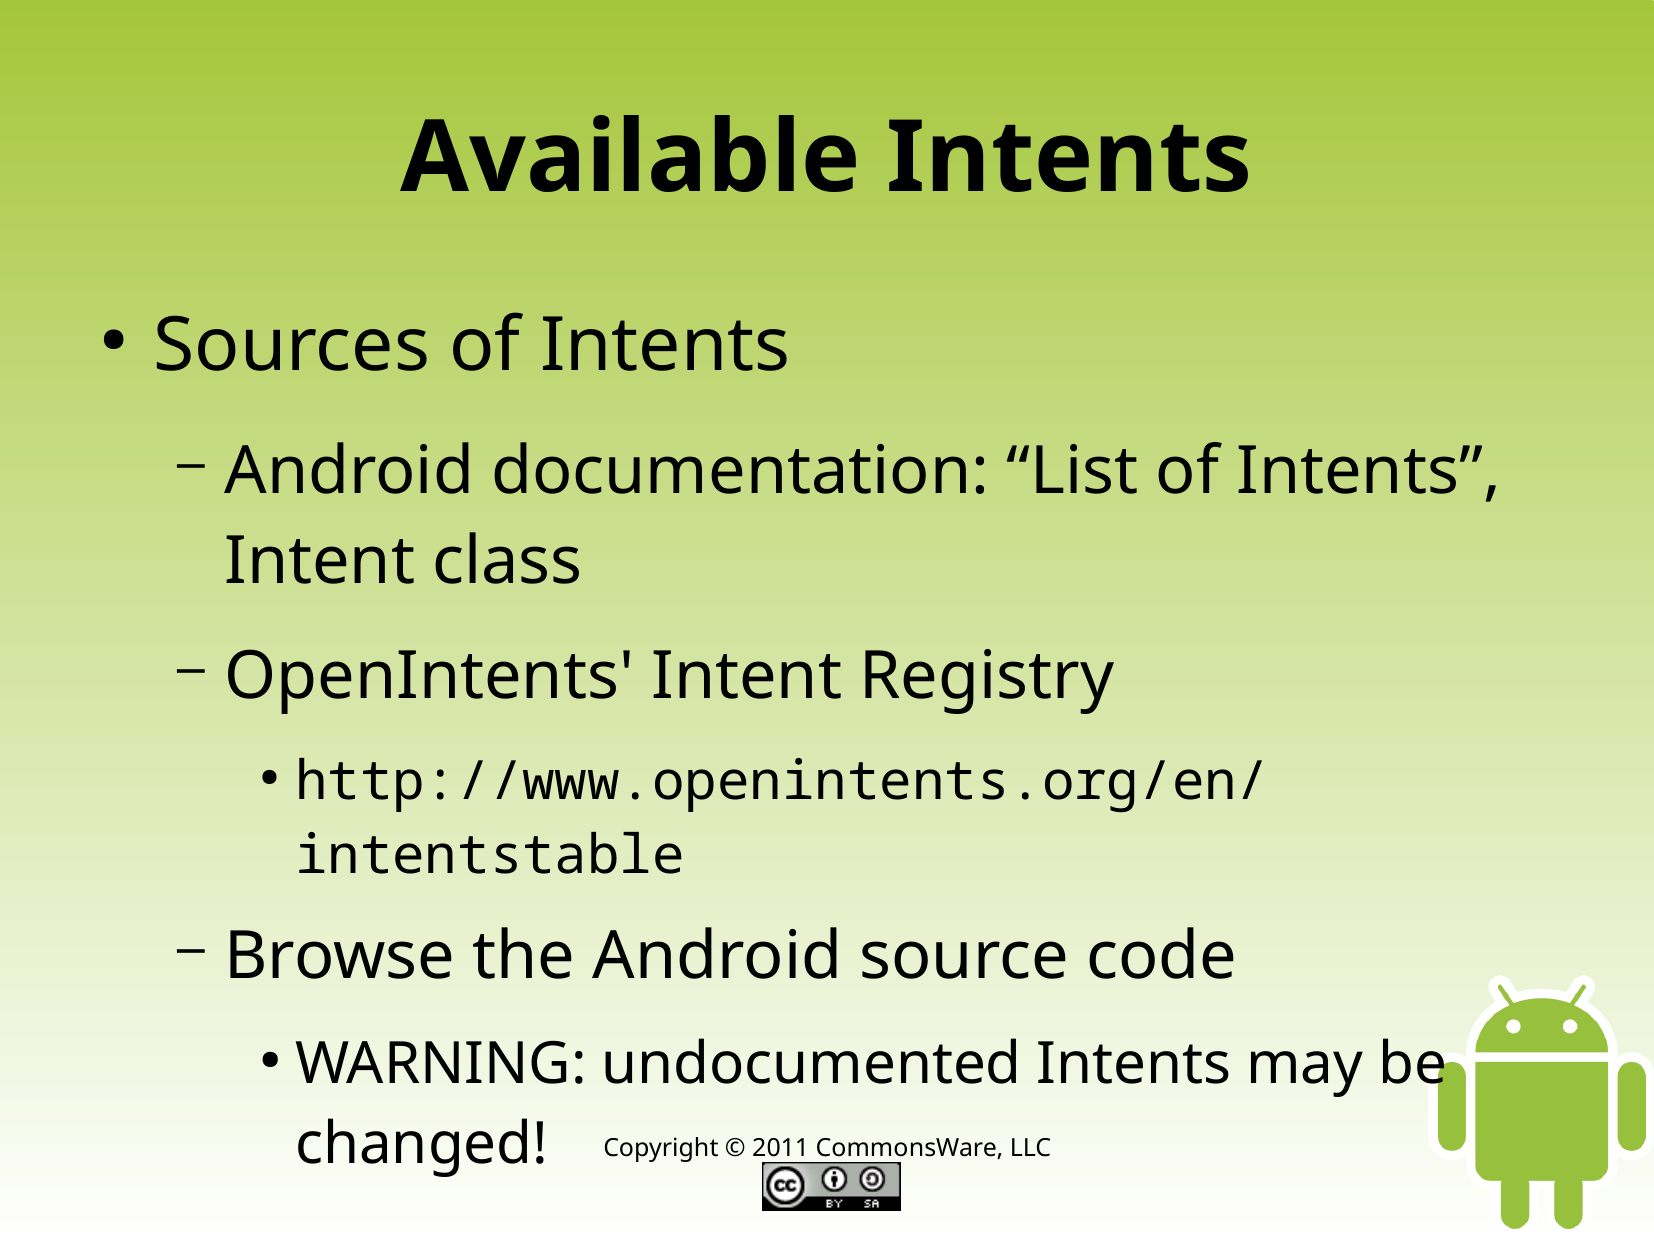

# Available Intents
Sources of Intents
Android documentation: “List of Intents”, Intent class
OpenIntents' Intent Registry
http://www.openintents.org/en/intentstable
Browse the Android source code
WARNING: undocumented Intents may be
changed!